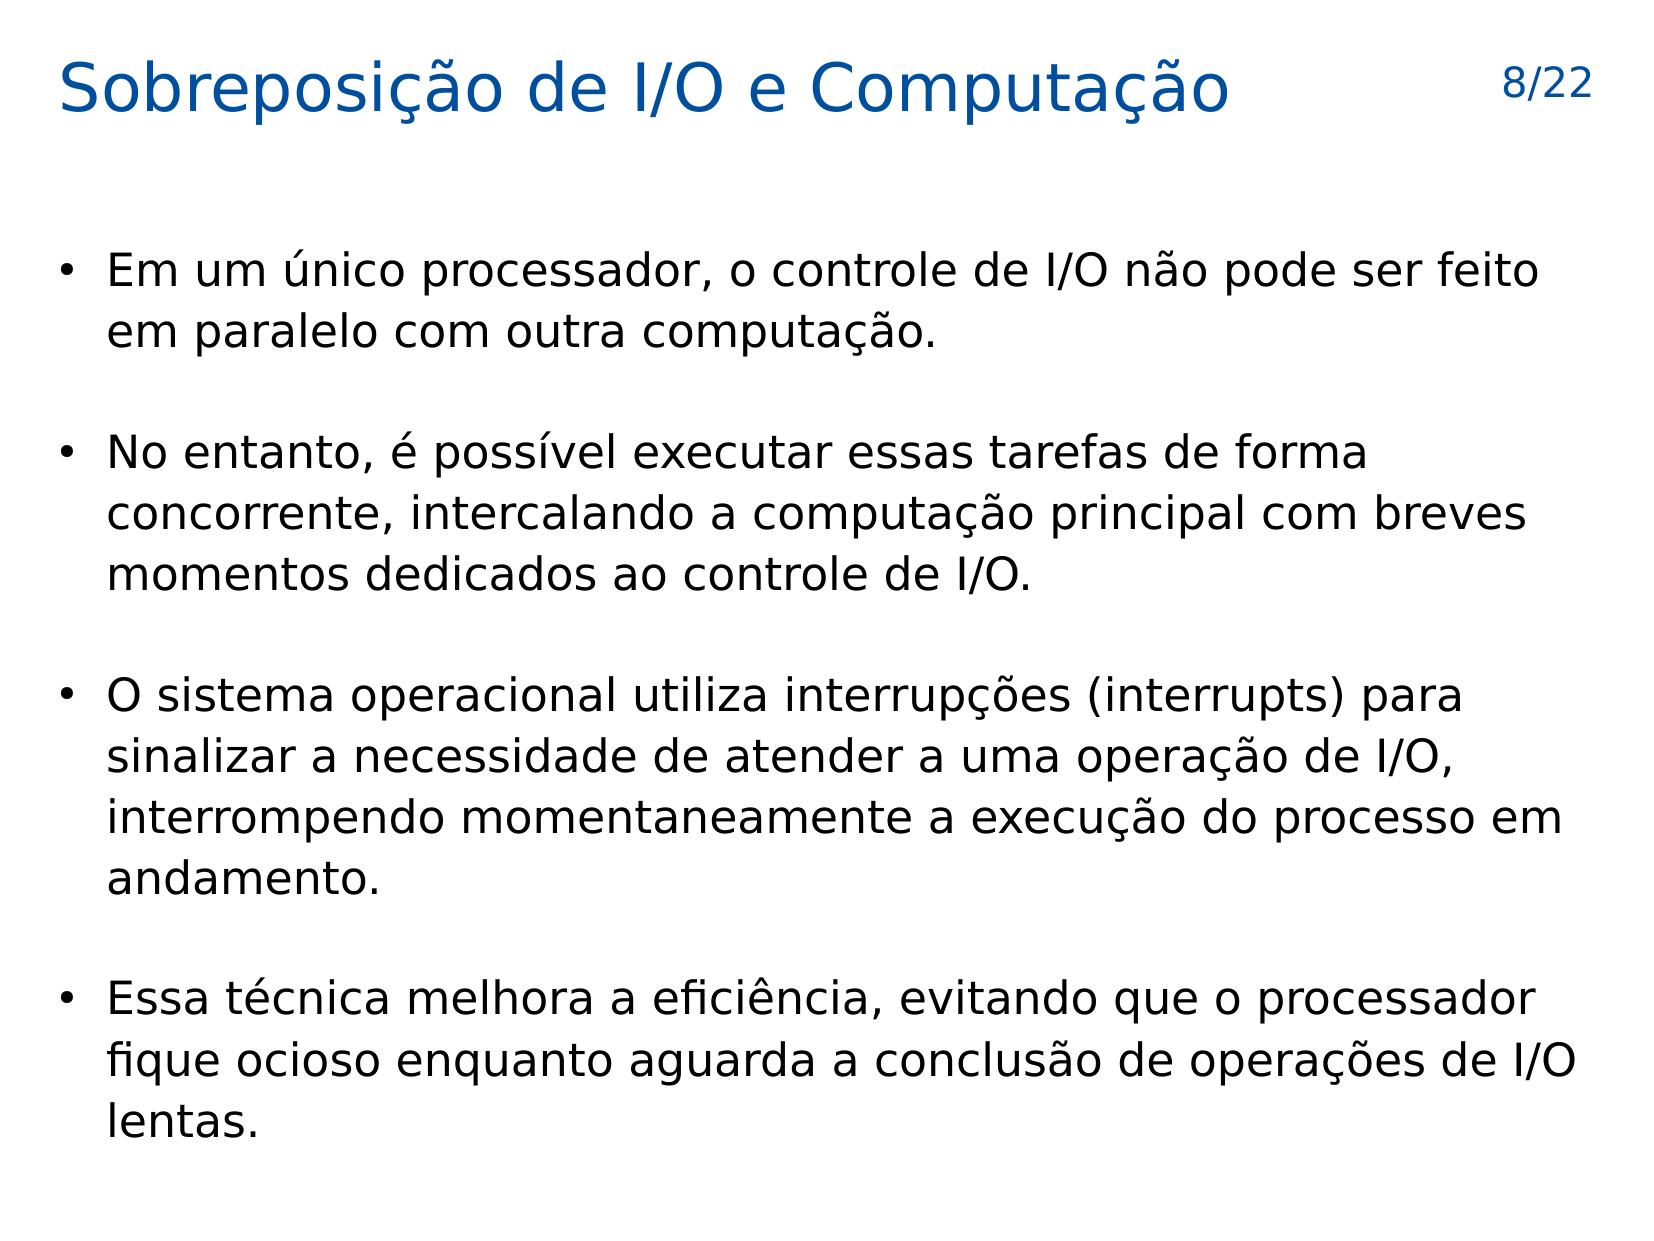

# Sobreposição de I/O e Computação
8
Em um único processador, o controle de I/O não pode ser feito em paralelo com outra computação.
No entanto, é possível executar essas tarefas de forma concorrente, intercalando a computação principal com breves momentos dedicados ao controle de I/O.
O sistema operacional utiliza interrupções (interrupts) para sinalizar a necessidade de atender a uma operação de I/O, interrompendo momentaneamente a execução do processo em andamento.
Essa técnica melhora a eficiência, evitando que o processador fique ocioso enquanto aguarda a conclusão de operações de I/O lentas.